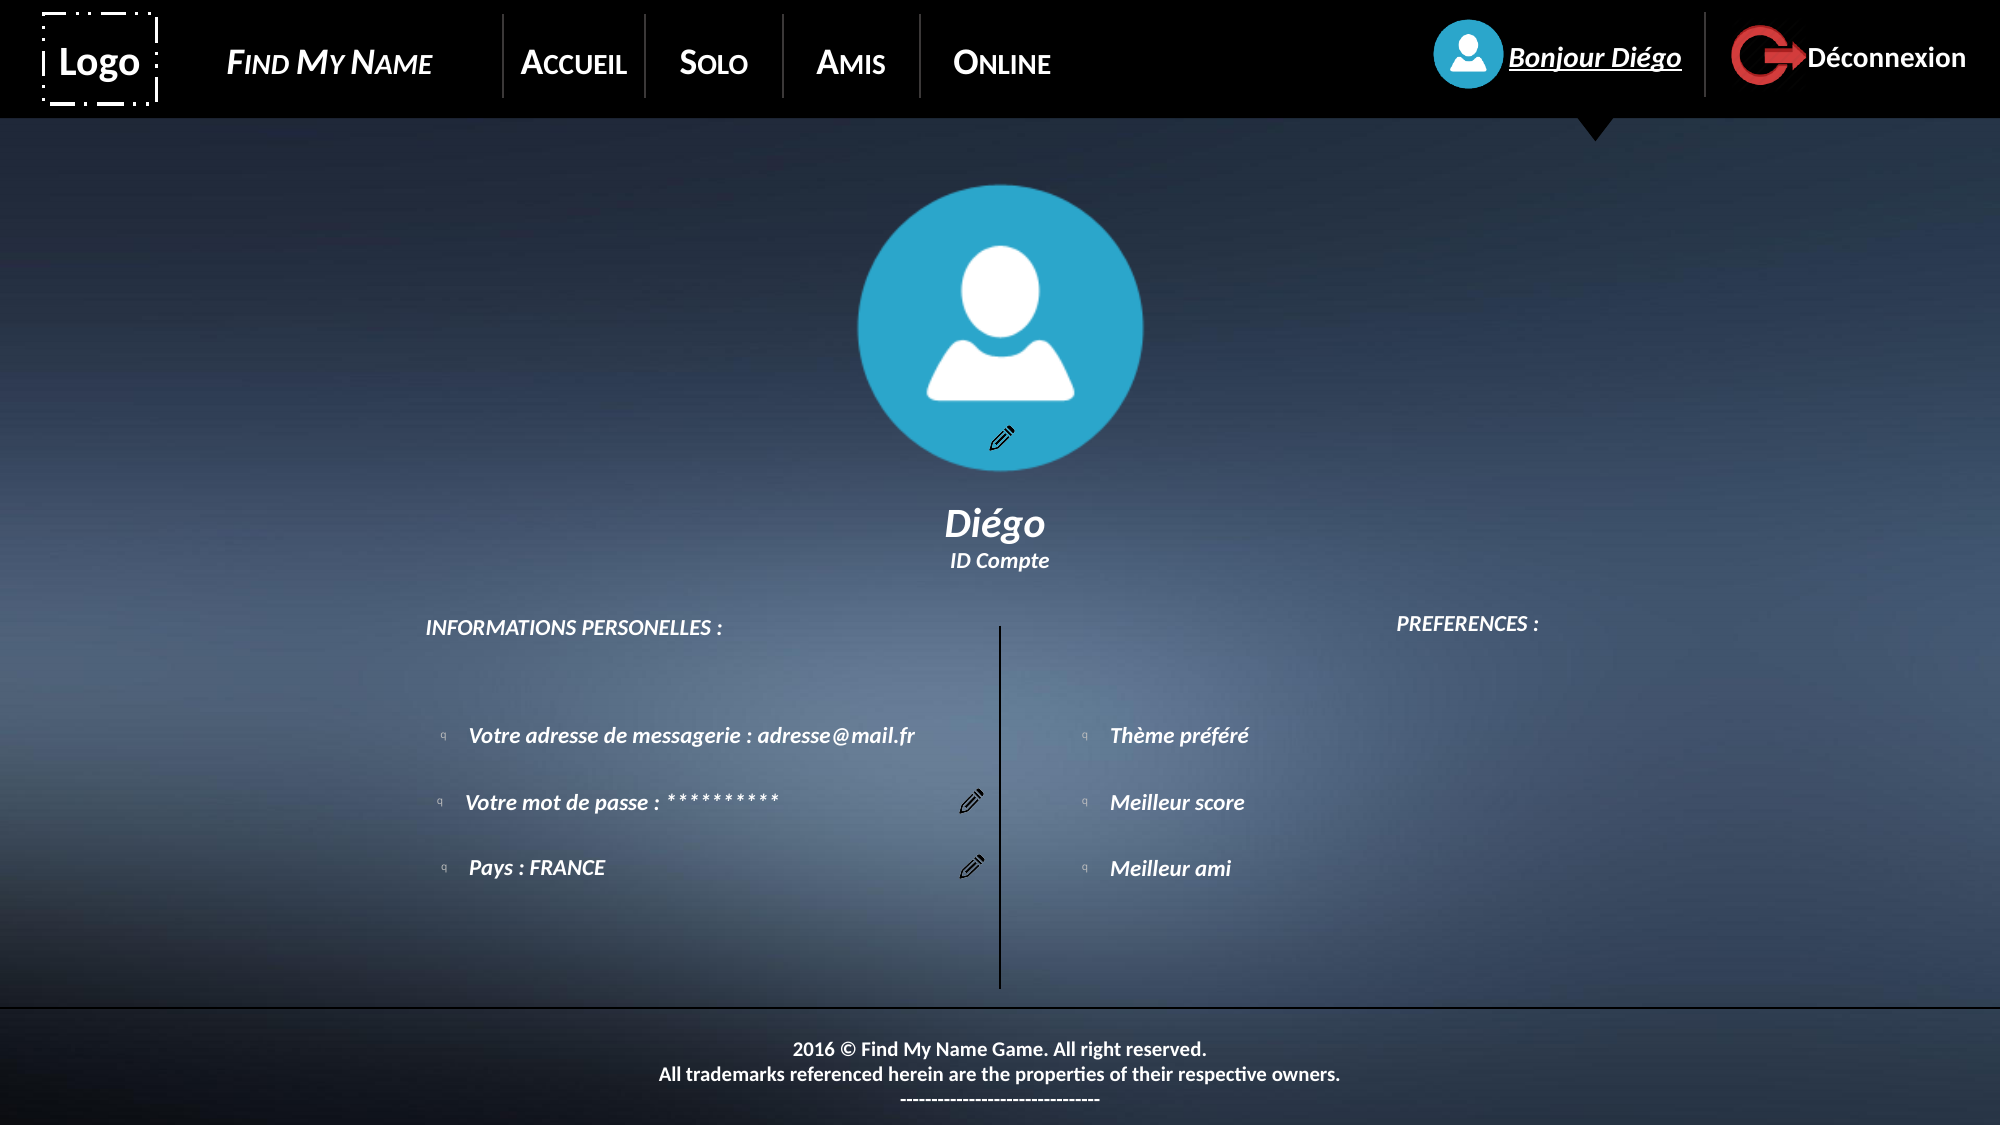

Logo
Bonjour Diégo
Déconnexion
FIND MY NAME
ACCUEIL
SOLO
AMIS
ONLINE
Diégo
ID Compte
PREFERENCES :
INFORMATIONS PERSONELLES :
Votre adresse de messagerie : adresse@mail.fr
Thème préféré
Votre mot de passe : **********
Meilleur score
Pays : FRANCE
Meilleur ami
2016 © Find My Name Game. All right reserved.
All trademarks referenced herein are the properties of their respective owners.
--------------------------------